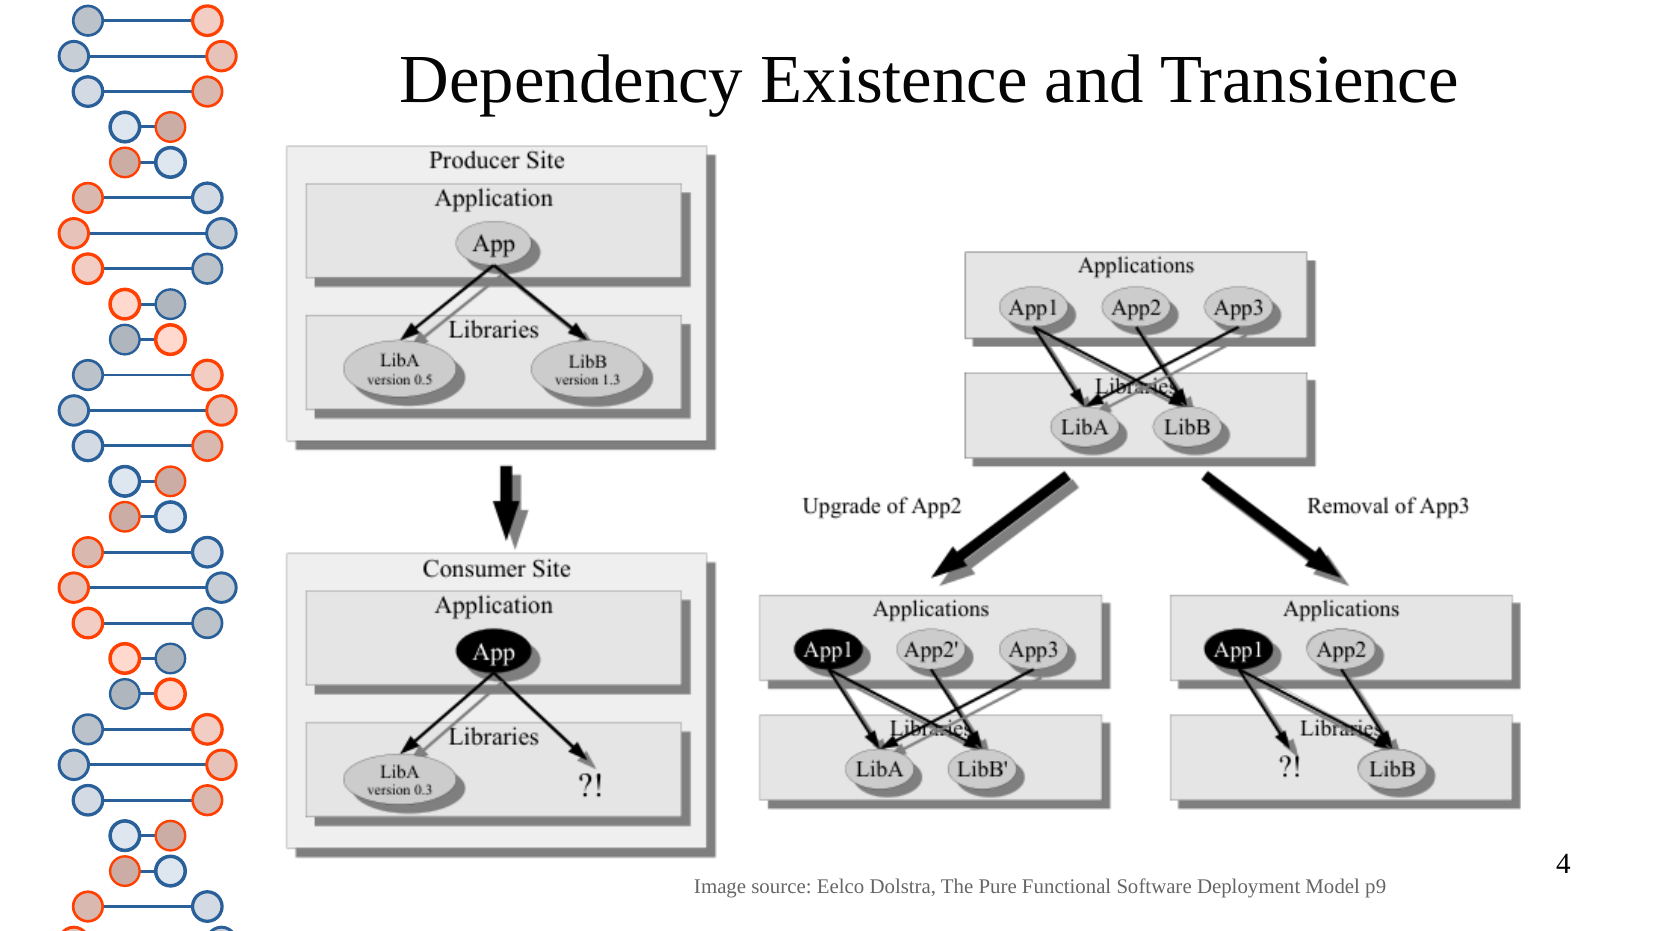

# Dependency Existence and Transience
4
Image source: Eelco Dolstra, The Pure Functional Software Deployment Model p9